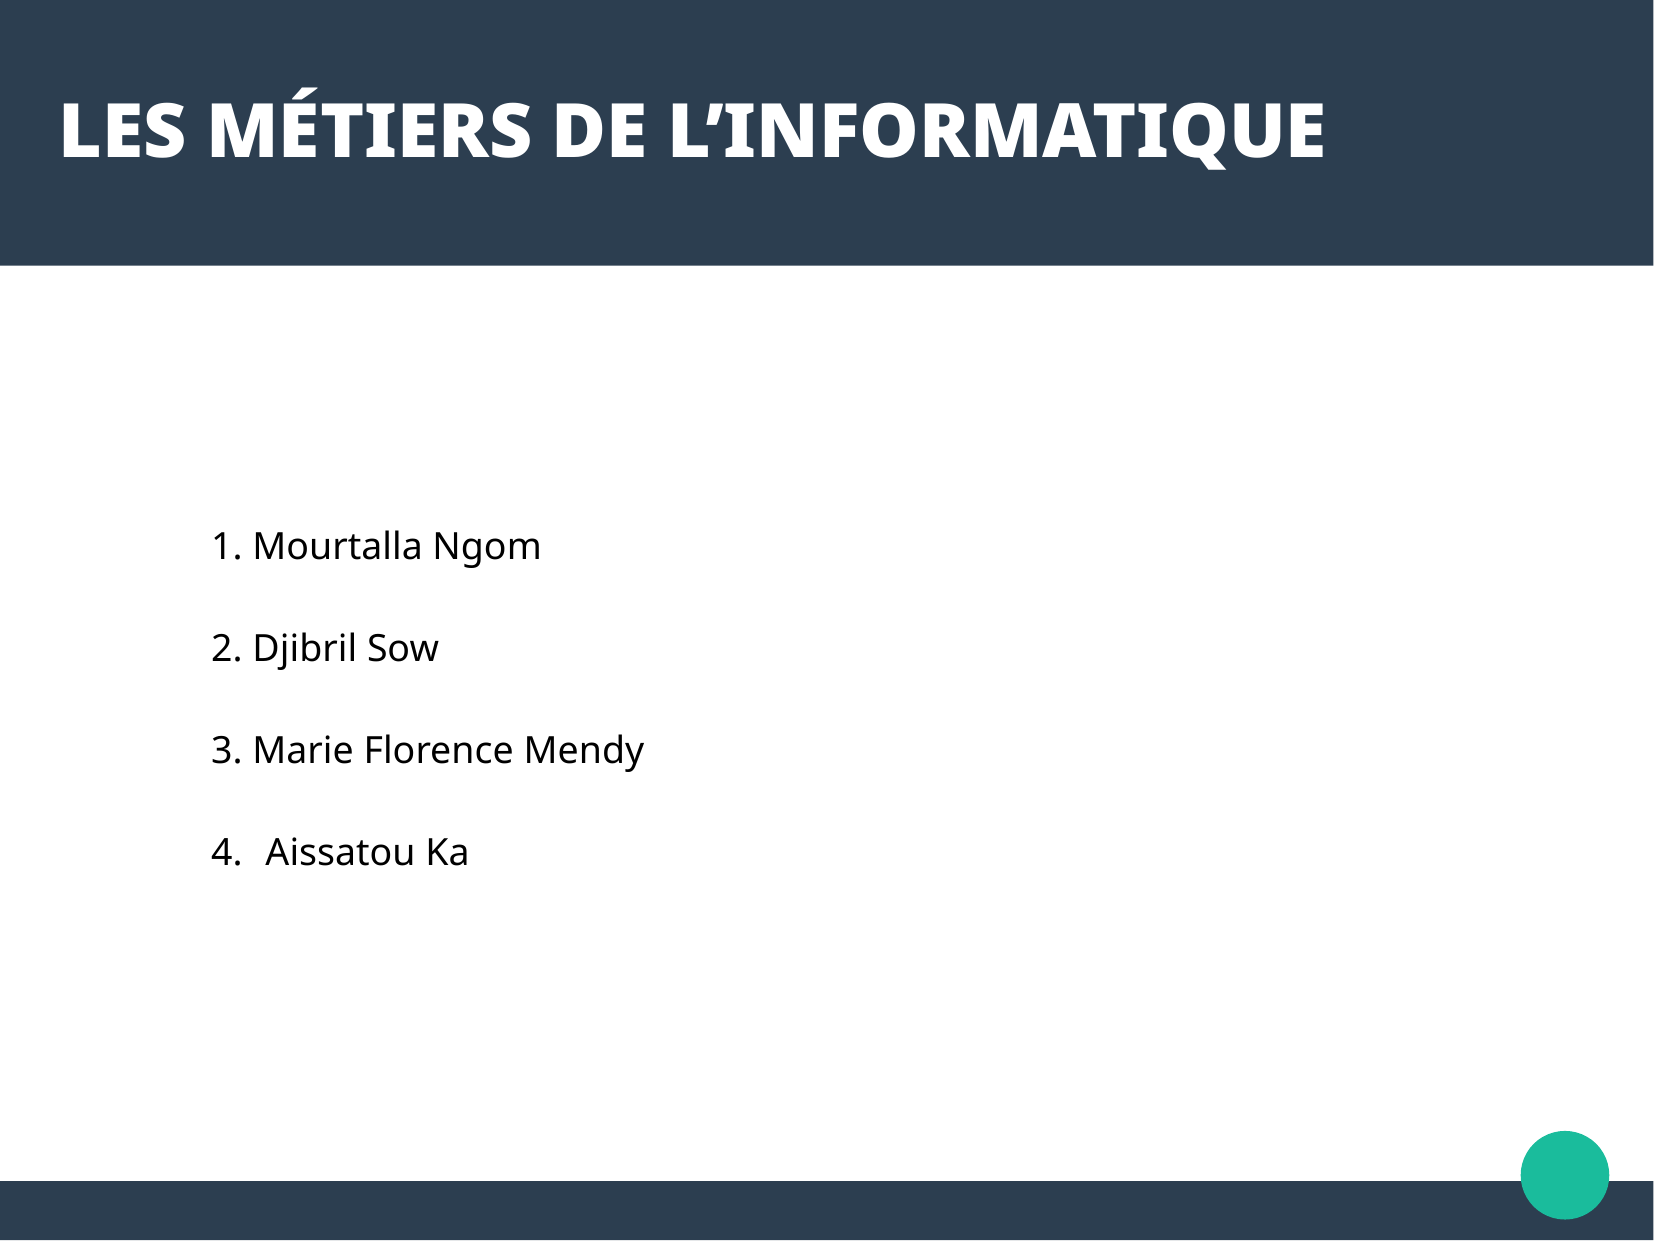

# LES MÉTIERS DE L’INFORMATIQUE
 1. Mourtalla Ngom
 2. Djibril Sow
 3. Marie Florence Mendy
 4.	 Aissatou Ka